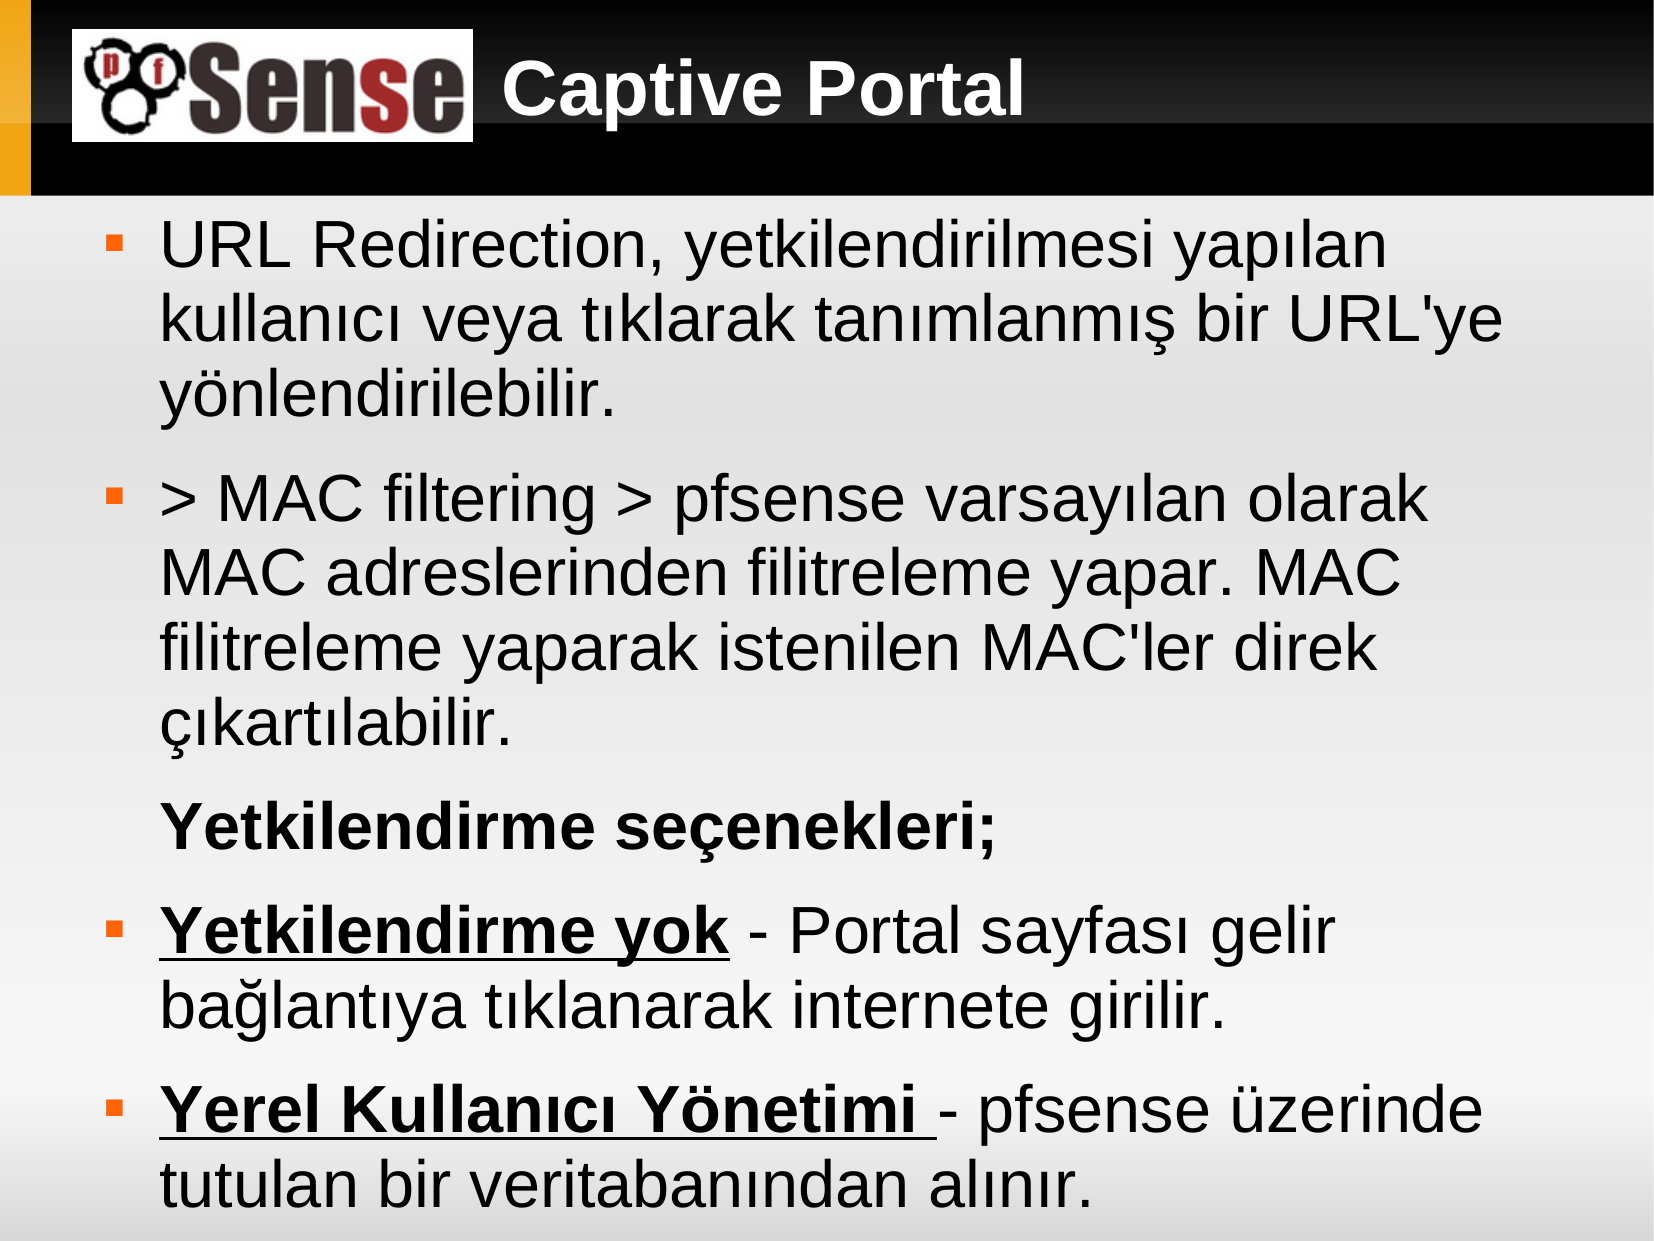

# Captive Portal
URL Redirection, yetkilendirilmesi yapılan kullanıcı veya tıklarak tanımlanmış bir URL'ye yönlendirilebilir.
> MAC filtering > pfsense varsayılan olarak MAC adreslerinden filitreleme yapar. MAC filitreleme yaparak istenilen MAC'ler direk çıkartılabilir.
Yetkilendirme seçenekleri;
Yetkilendirme yok - Portal sayfası gelir bağlantıya tıklanarak internete girilir.
Yerel Kullanıcı Yönetimi - pfsense üzerinde tutulan bir veritabanından alınır.